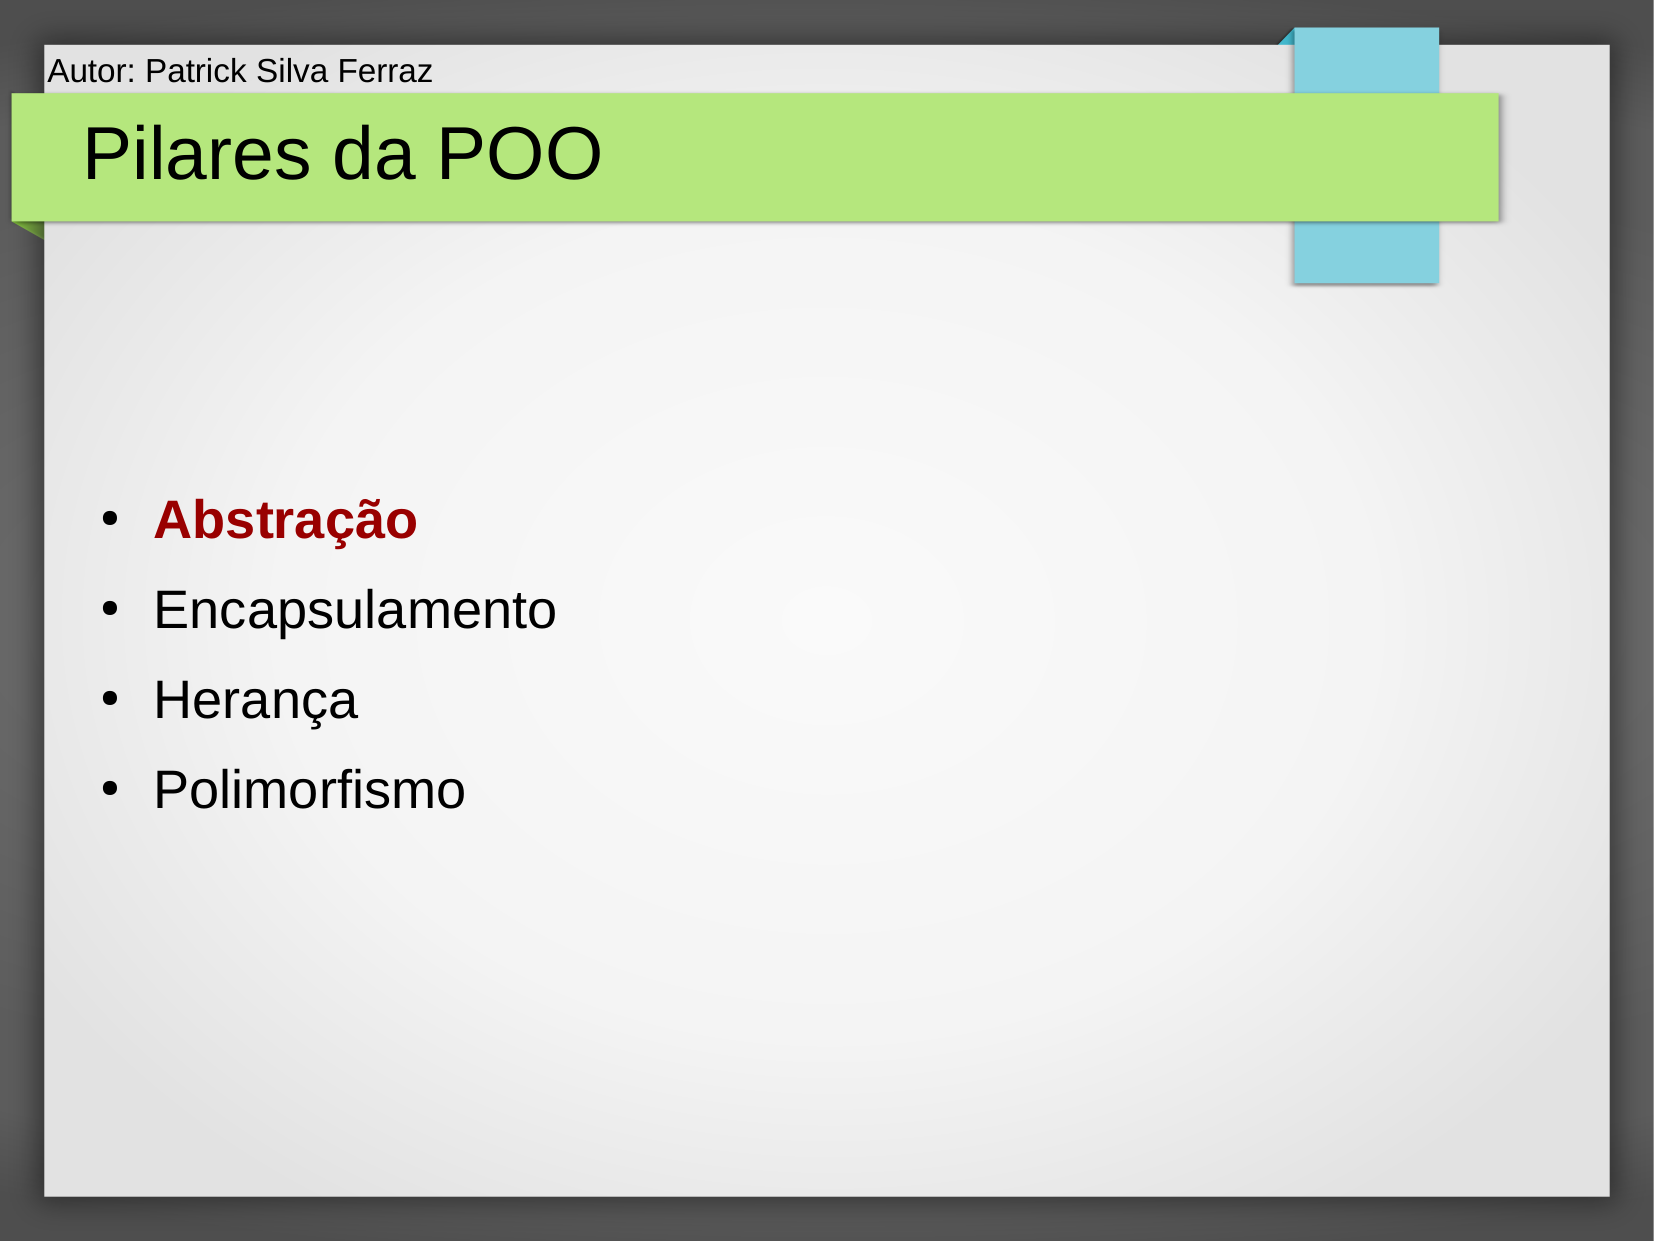

Autor: Patrick Silva Ferraz
# Pilares da POO
Abstração
Encapsulamento
Herança
Polimorfismo